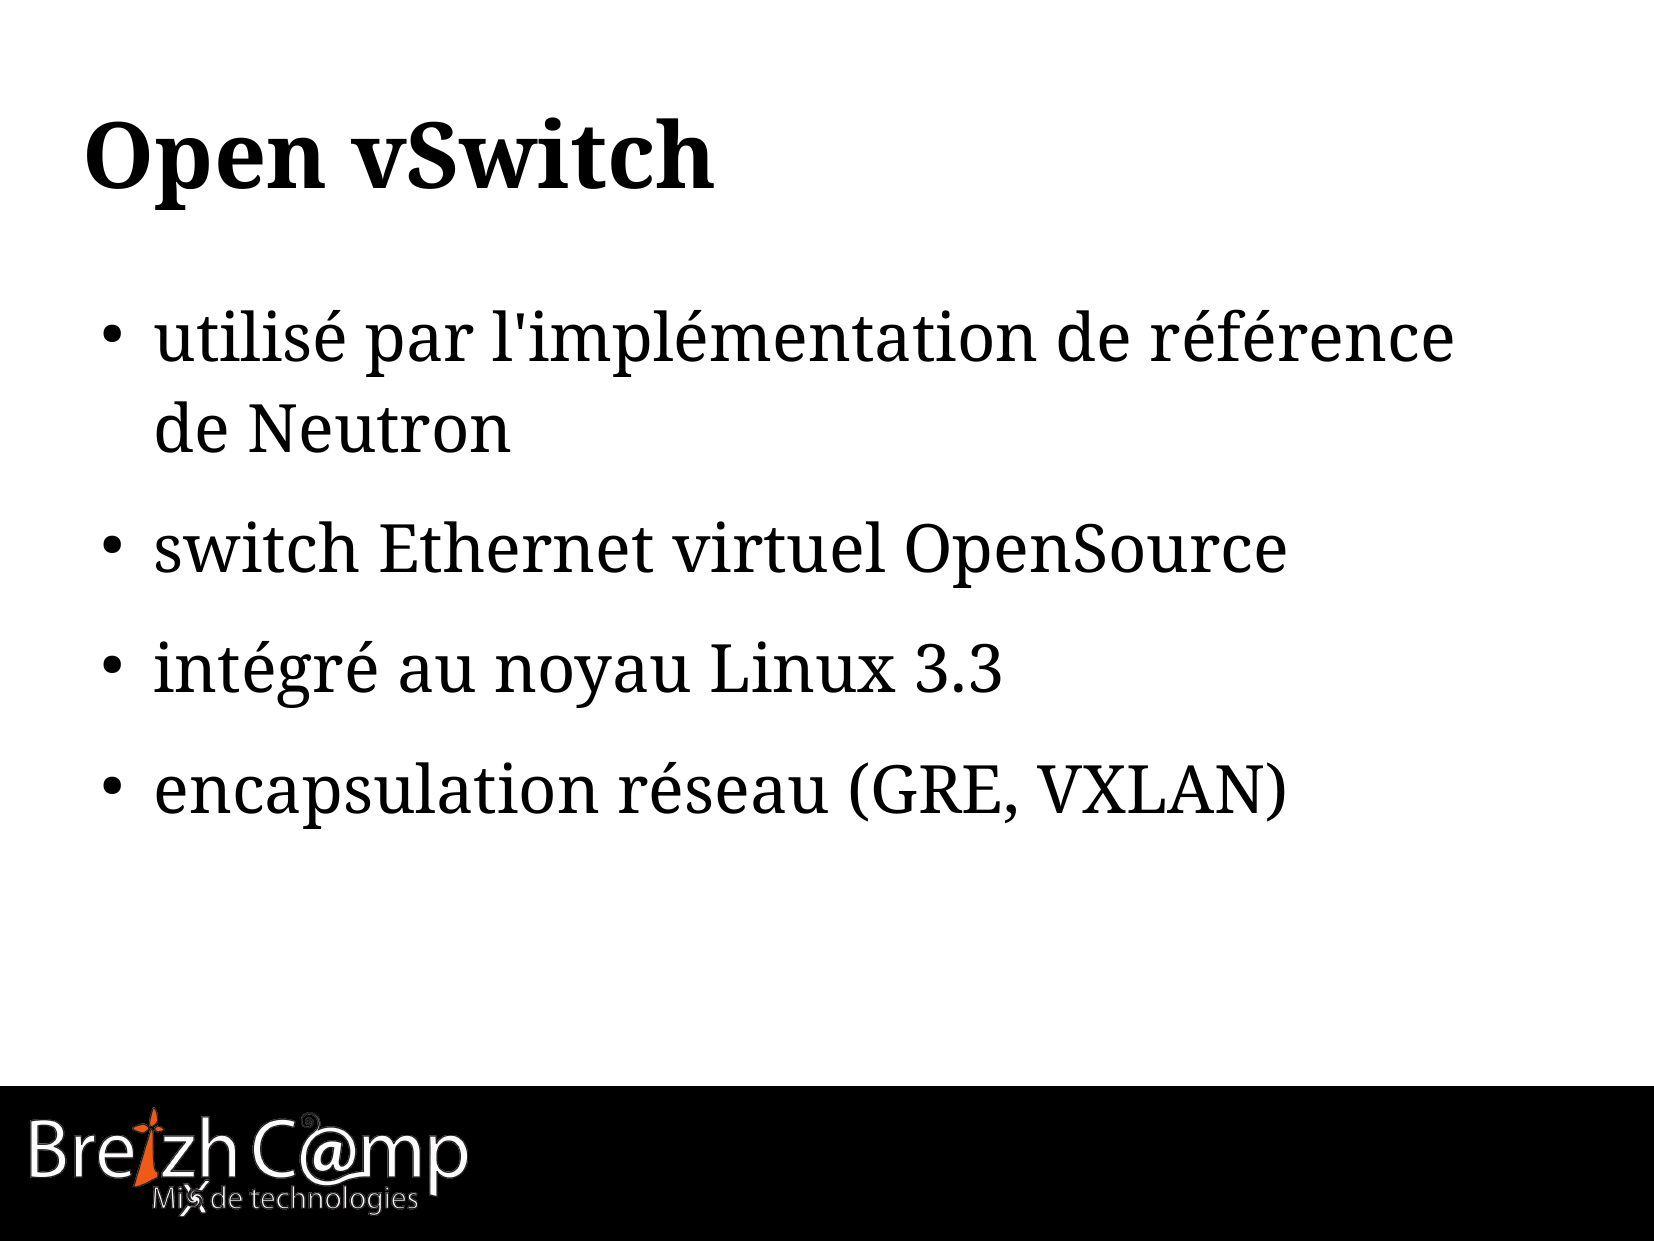

# Open vSwitch
utilisé par l'implémentation de référence de Neutron
switch Ethernet virtuel OpenSource
intégré au noyau Linux 3.3
encapsulation réseau (GRE, VXLAN)
40